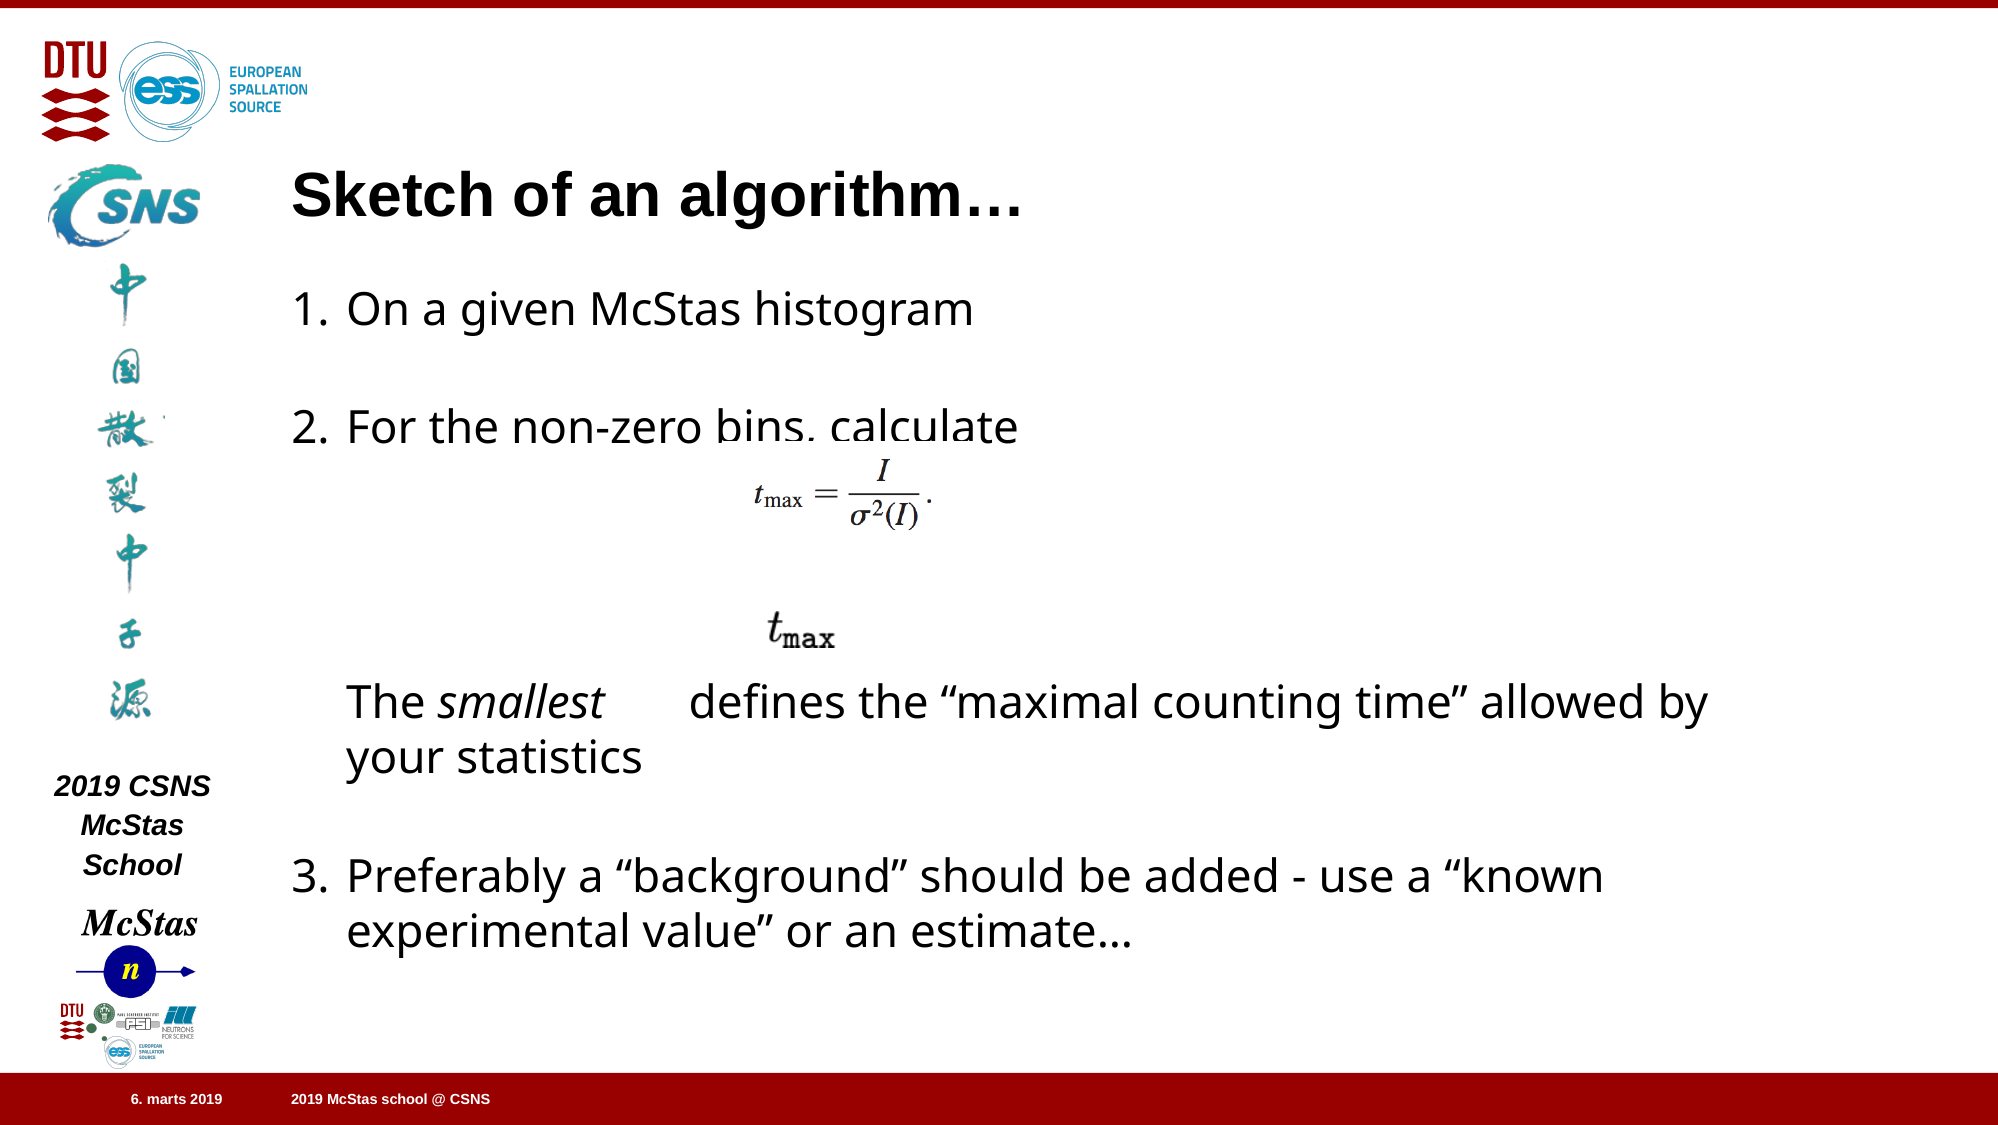

Sketch of an algorithm…
# On a given McStas histogram
For the non-zero bins, calculate
The smallest defines the “maximal counting time” allowed by your statistics
Preferably a “background” should be added - use a “known experimental value” or an estimate…